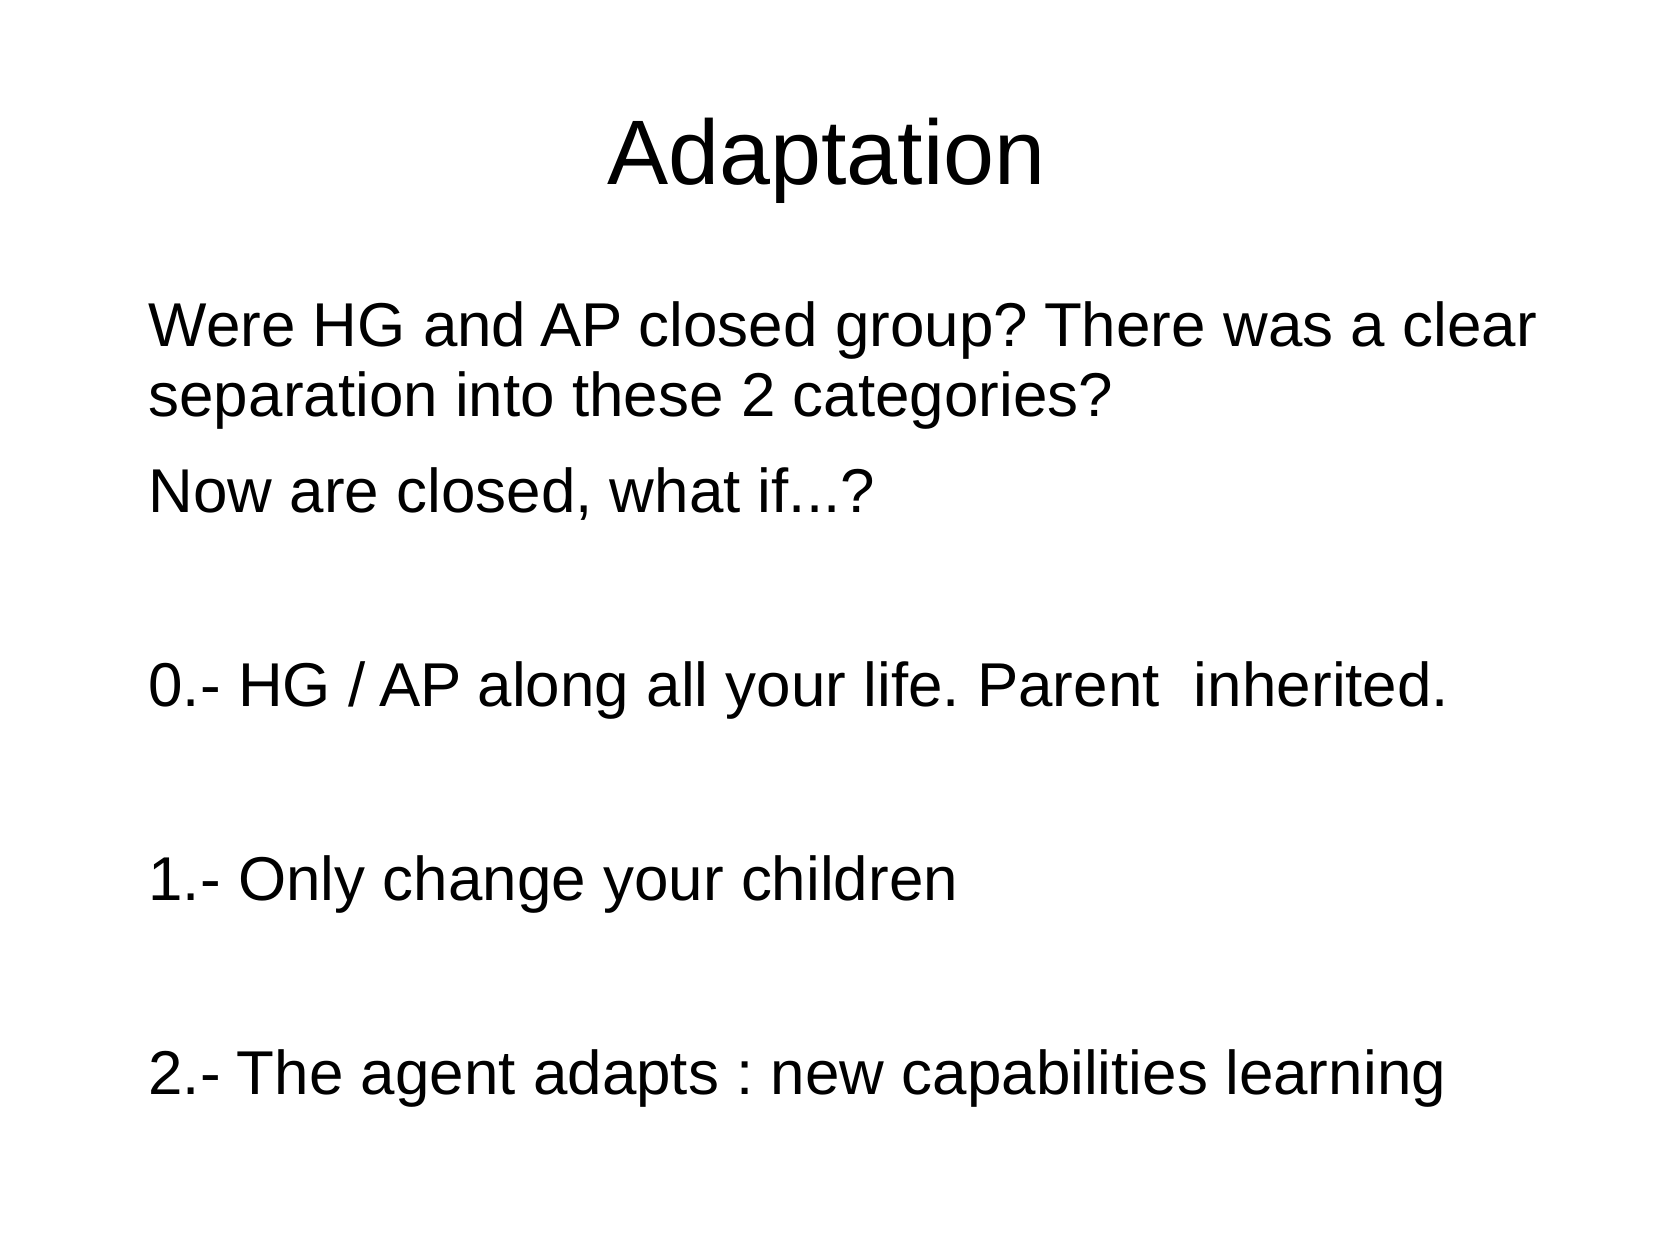

Adaptation
# Were HG and AP closed group? There was a clear separation into these 2 categories?
Now are closed, what if...?
0.- HG / AP along all your life. Parent inherited.
1.- Only change your children
2.- The agent adapts : new capabilities learning